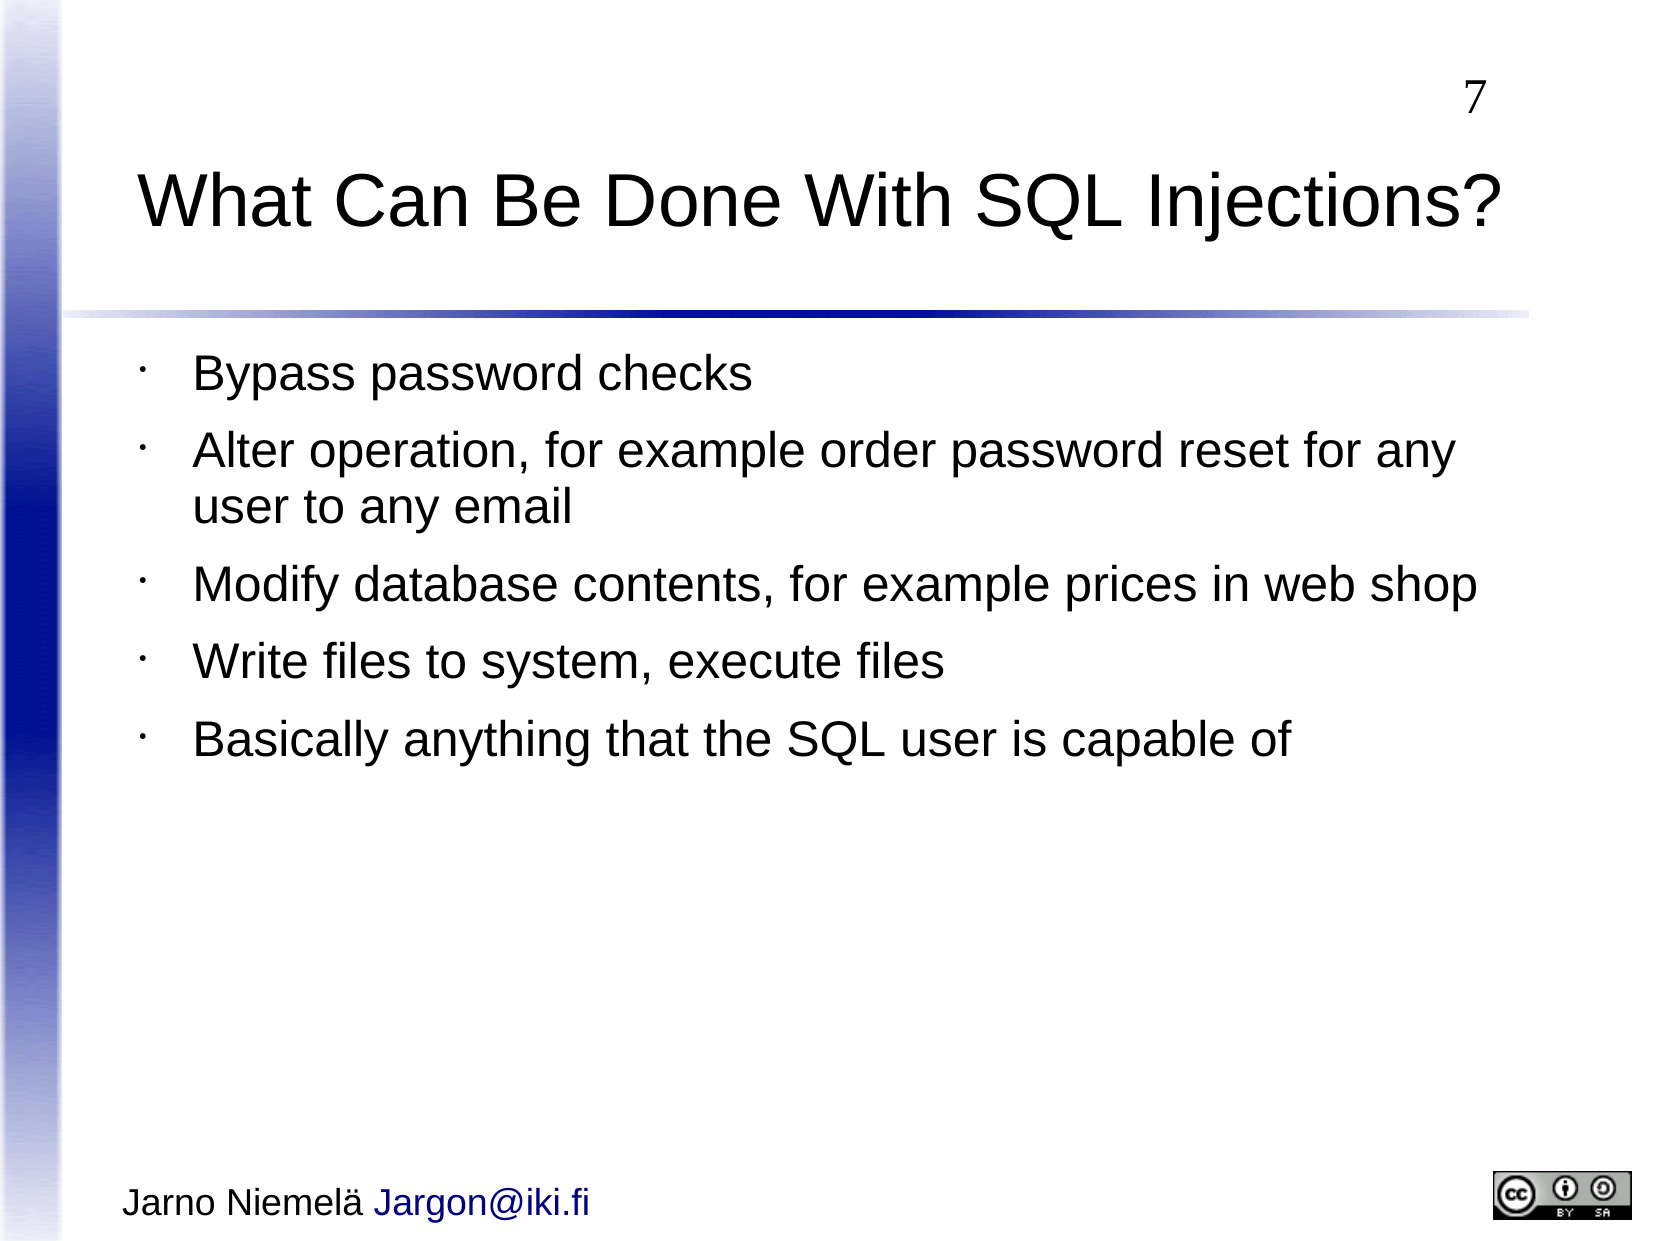

# What Can Be Done With SQL Injections?
Bypass password checks
Alter operation, for example order password reset for any user to any email
Modify database contents, for example prices in web shop
Write files to system, execute files
Basically anything that the SQL user is capable of